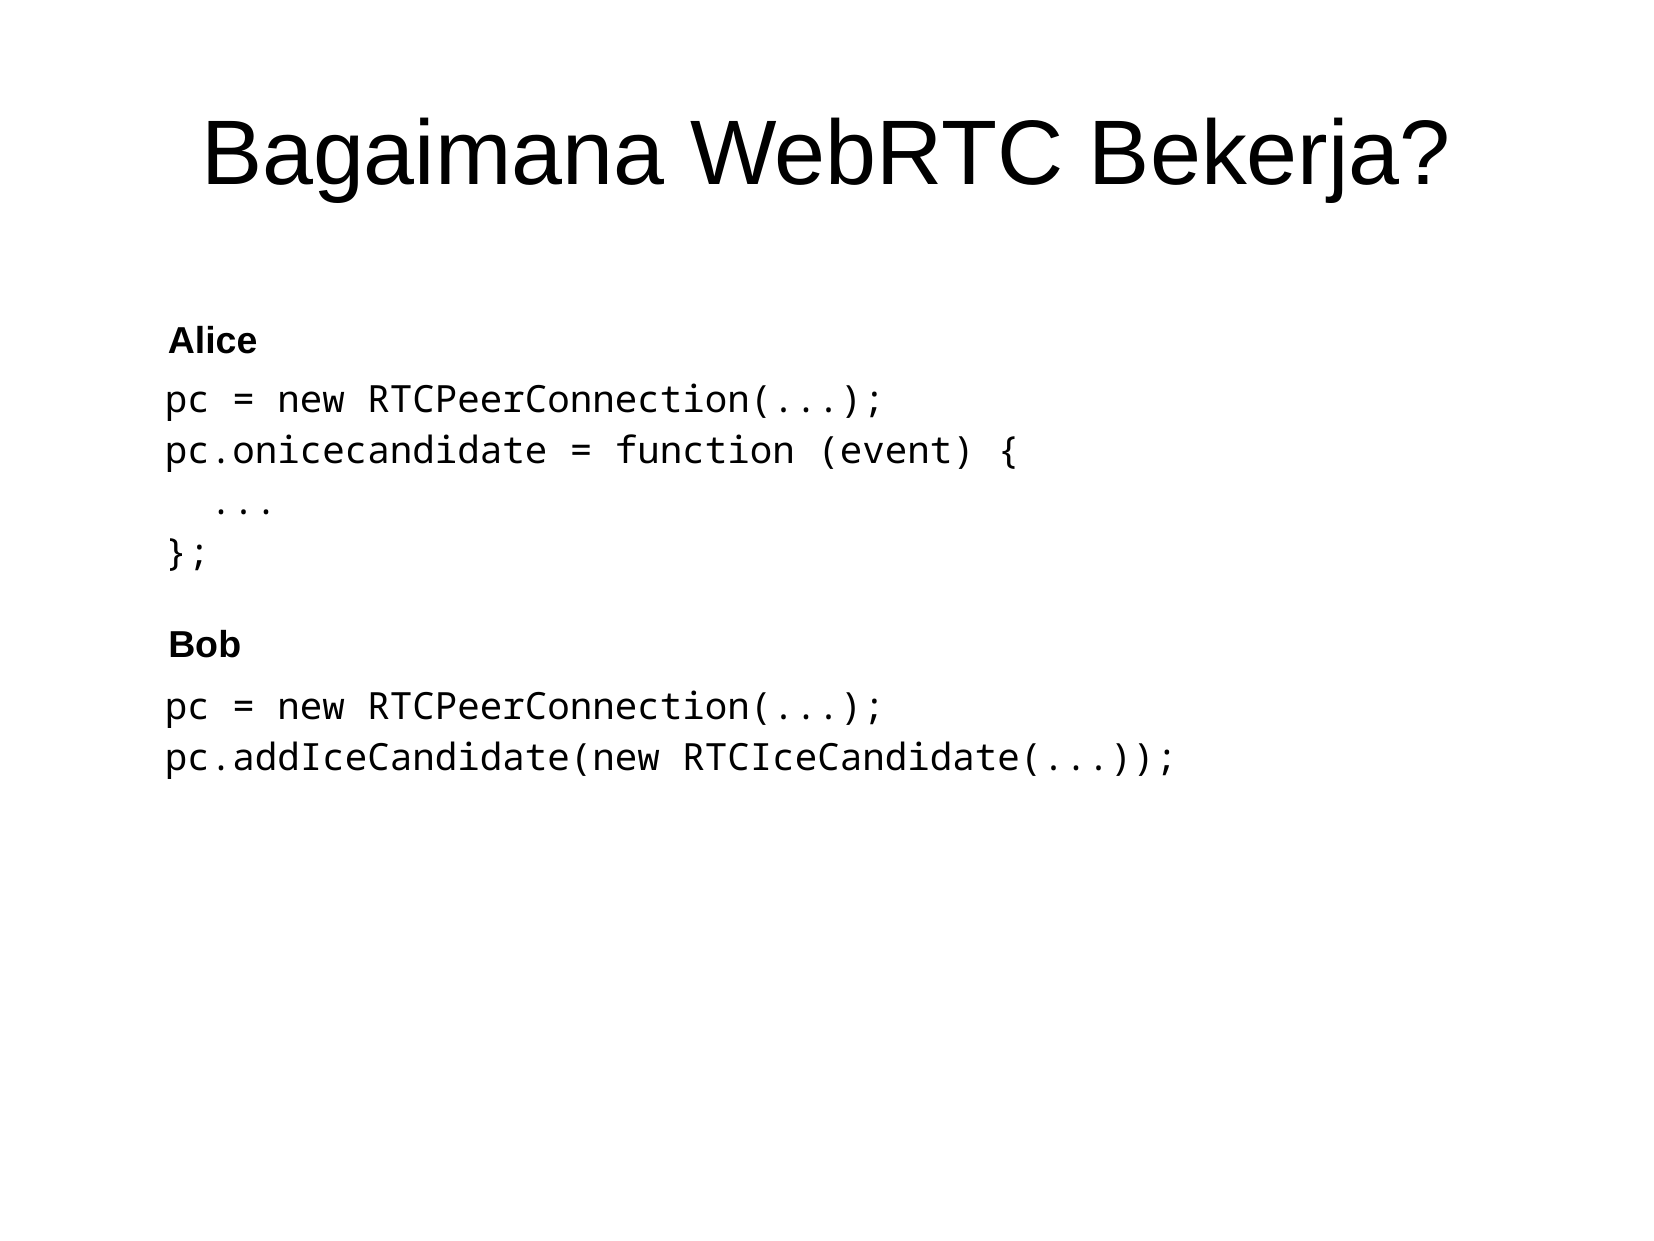

# Bagaimana WebRTC Bekerja?
Alice
pc = new RTCPeerConnection(...);
pc.onicecandidate = function (event) {
 ...
};
Bob
pc = new RTCPeerConnection(...);
pc.addIceCandidate(new RTCIceCandidate(...));